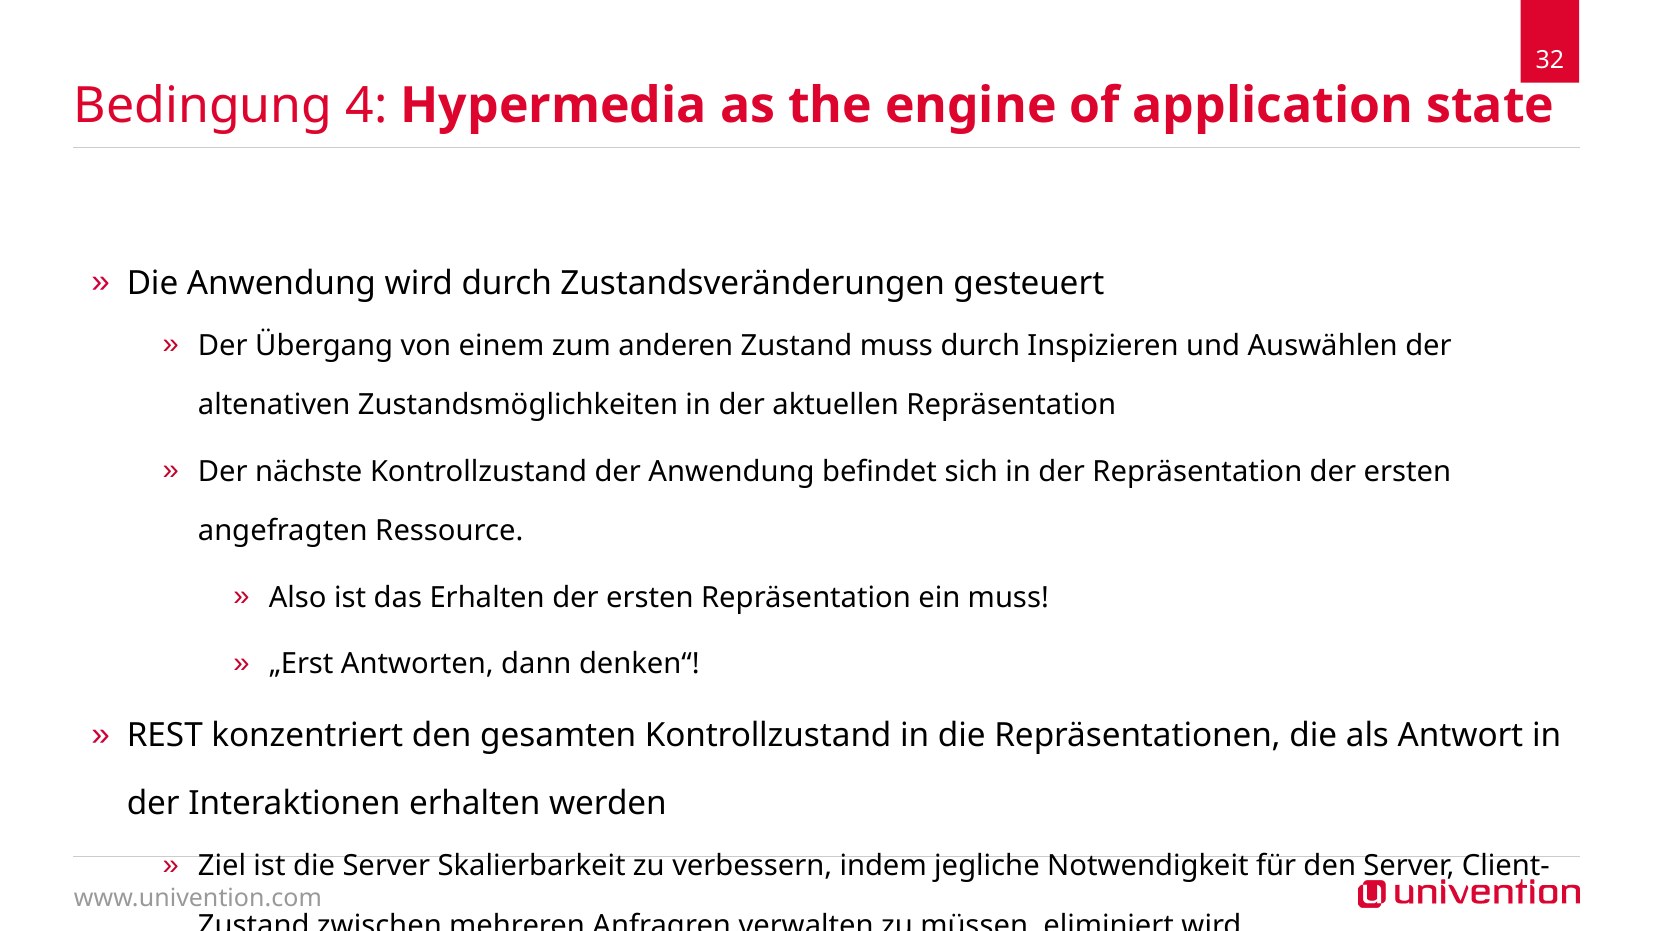

# Bedingung 4: Hypermedia as the engine of application state
Die Anwendung wird durch Zustandsveränderungen gesteuert
Der Übergang von einem zum anderen Zustand muss durch Inspizieren und Auswählen der altenativen Zustandsmöglichkeiten in der aktuellen Repräsentation
Der nächste Kontrollzustand der Anwendung befindet sich in der Repräsentation der ersten angefragten Ressource.
Also ist das Erhalten der ersten Repräsentation ein muss!
„Erst Antworten, dann denken“!
REST konzentriert den gesamten Kontrollzustand in die Repräsentationen, die als Antwort in der Interaktionen erhalten werden
Ziel ist die Server Skalierbarkeit zu verbessern, indem jegliche Notwendigkeit für den Server, Client-Zustand zwischen mehreren Anfragren verwalten zu müssen, eliminiert wird